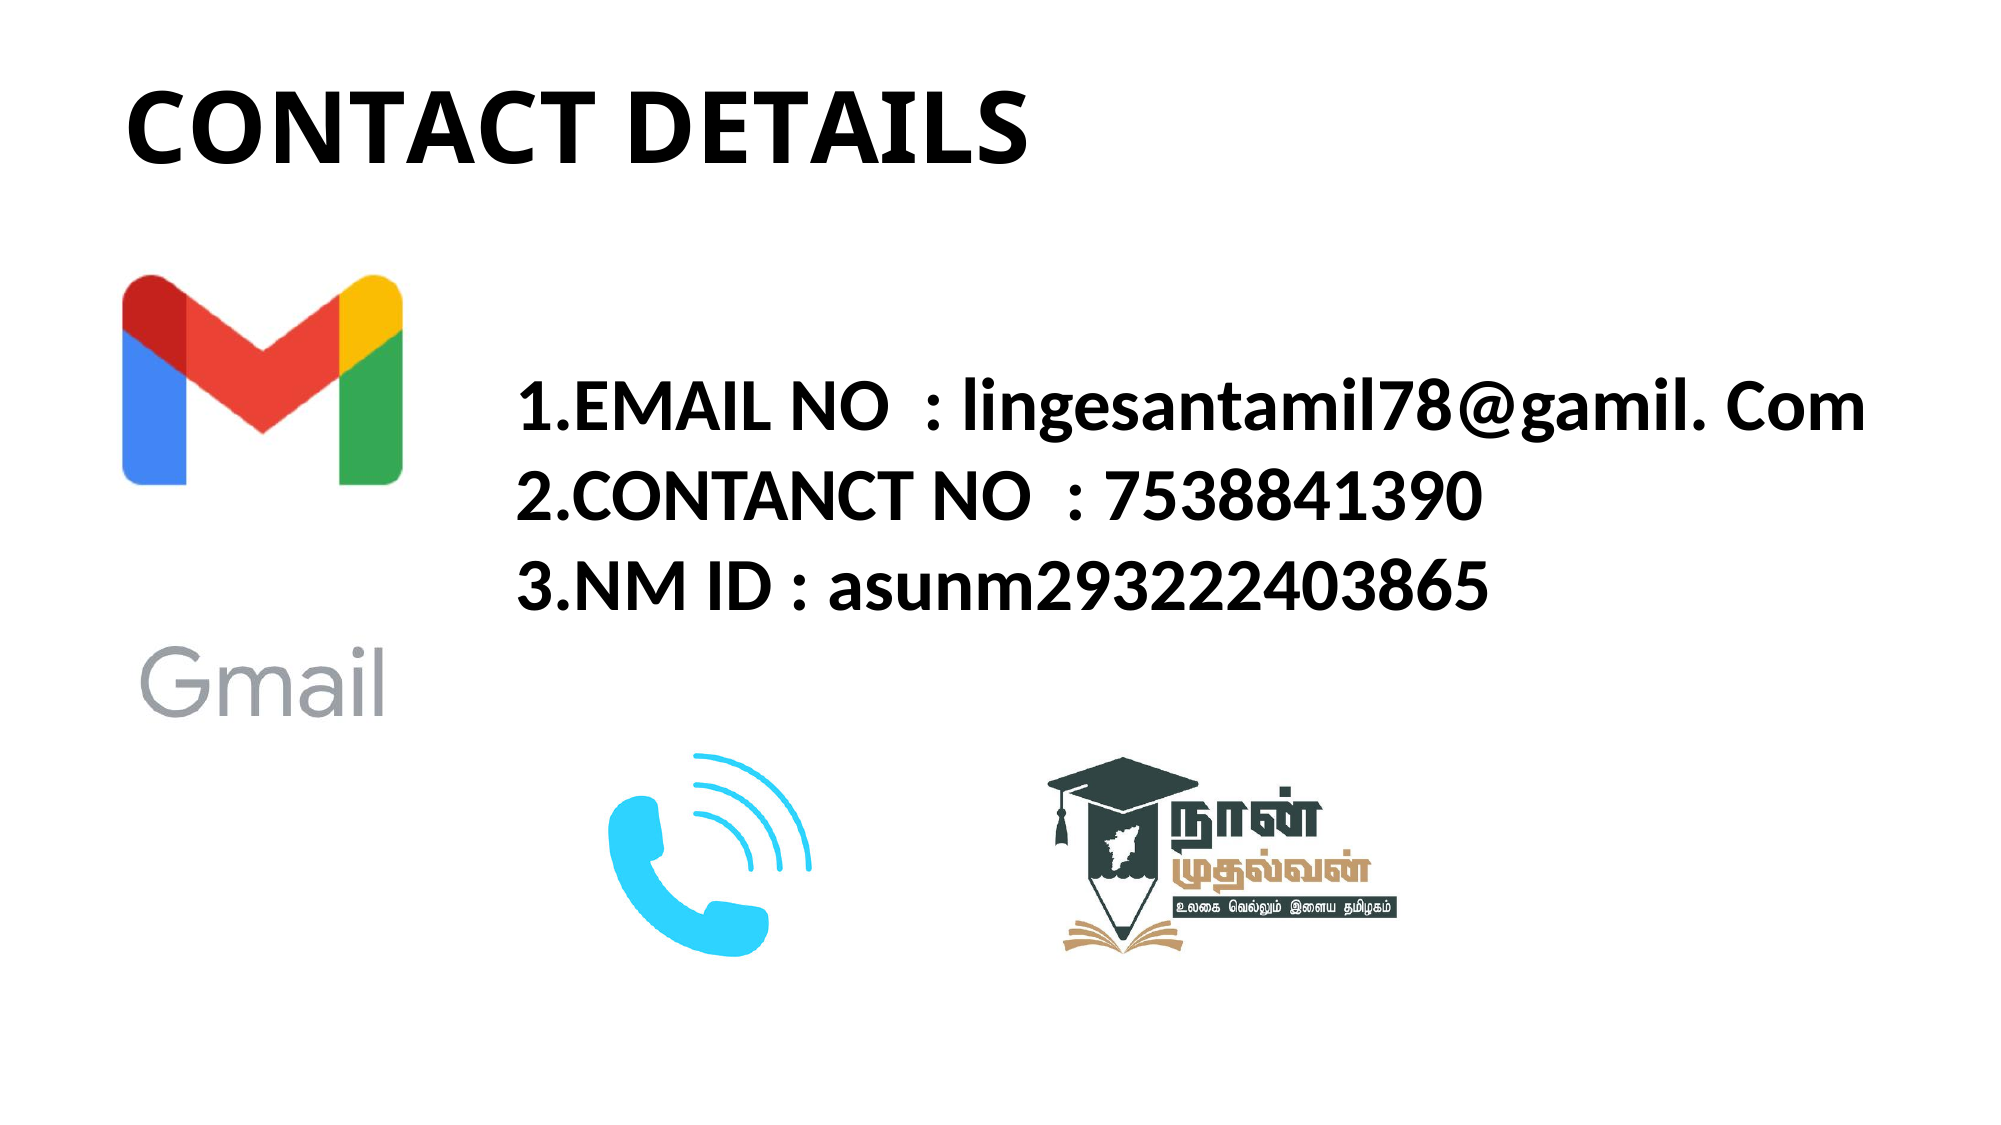

# CONTACT DETAILS
1.EMAIL NO : lingesantamil78@gamil. Com
2.CONTANCT NO : 7538841390
3.NM ID : asunm293222403865